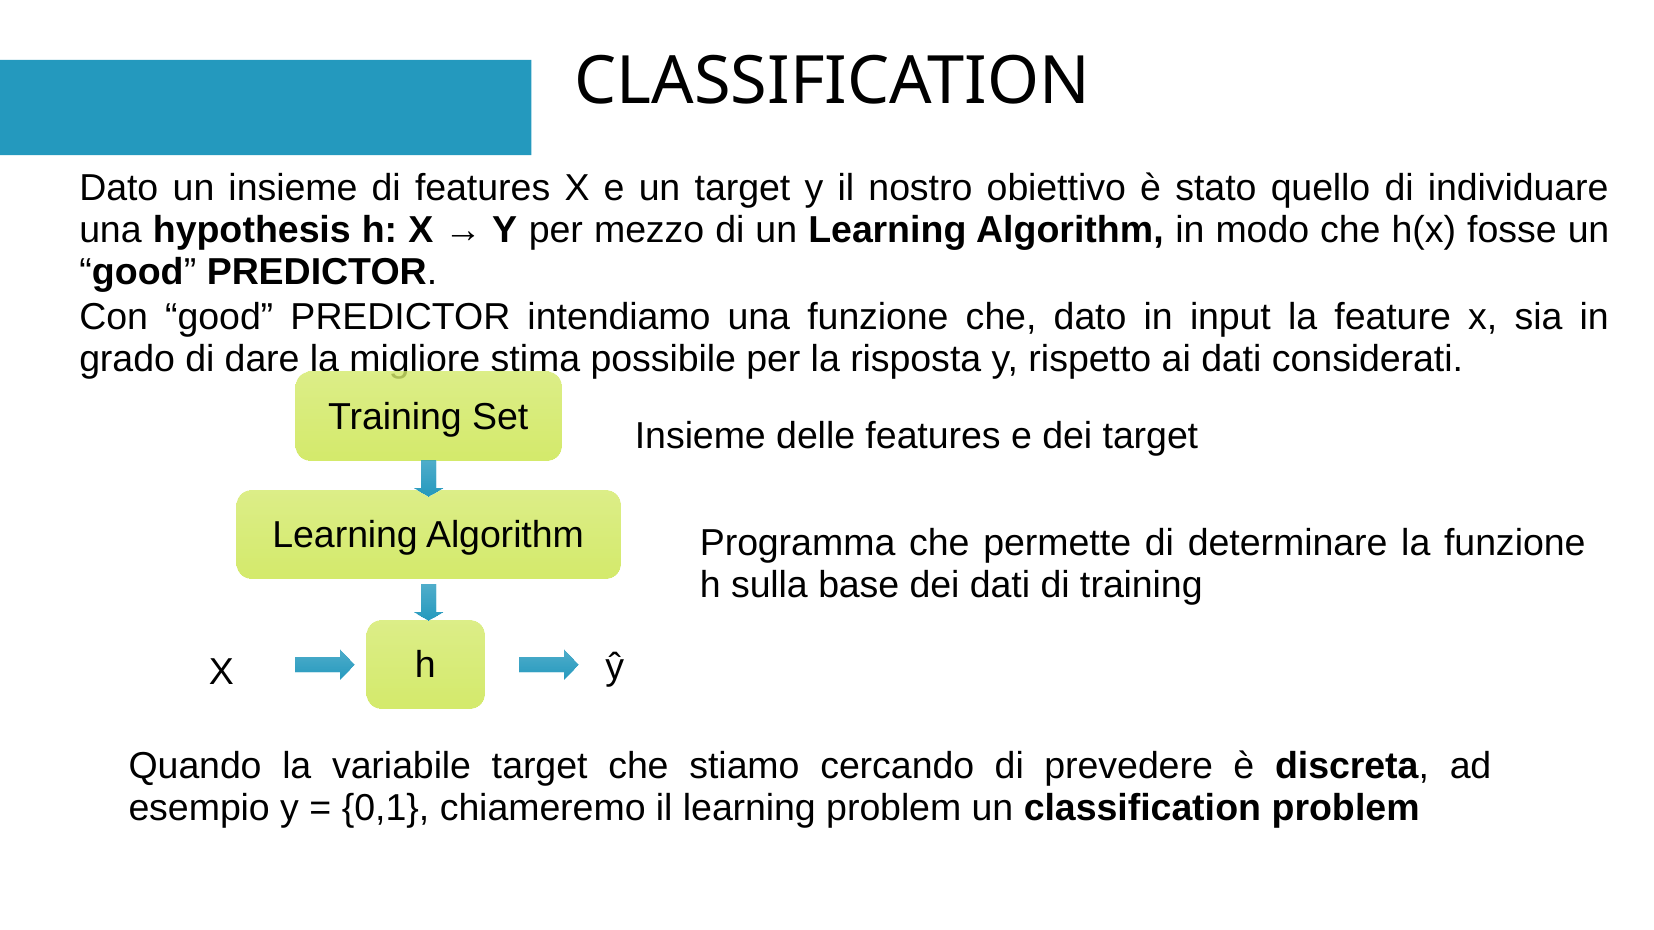

# CLASSIFICATION
Dato un insieme di features X e un target y il nostro obiettivo è stato quello di individuare una hypothesis h: X → Y per mezzo di un Learning Algorithm, in modo che h(x) fosse un “good” PREDICTOR.
Con “good” PREDICTOR intendiamo una funzione che, dato in input la feature x, sia in grado di dare la migliore stima possibile per la risposta y, rispetto ai dati considerati.
Training Set
Insieme delle features e dei target
Learning Algorithm
Programma che permette di determinare la funzione h sulla base dei dati di training
h
ŷ
 X
Quando la variabile target che stiamo cercando di prevedere è discreta, ad esempio y = {0,1}, chiameremo il learning problem un classification problem